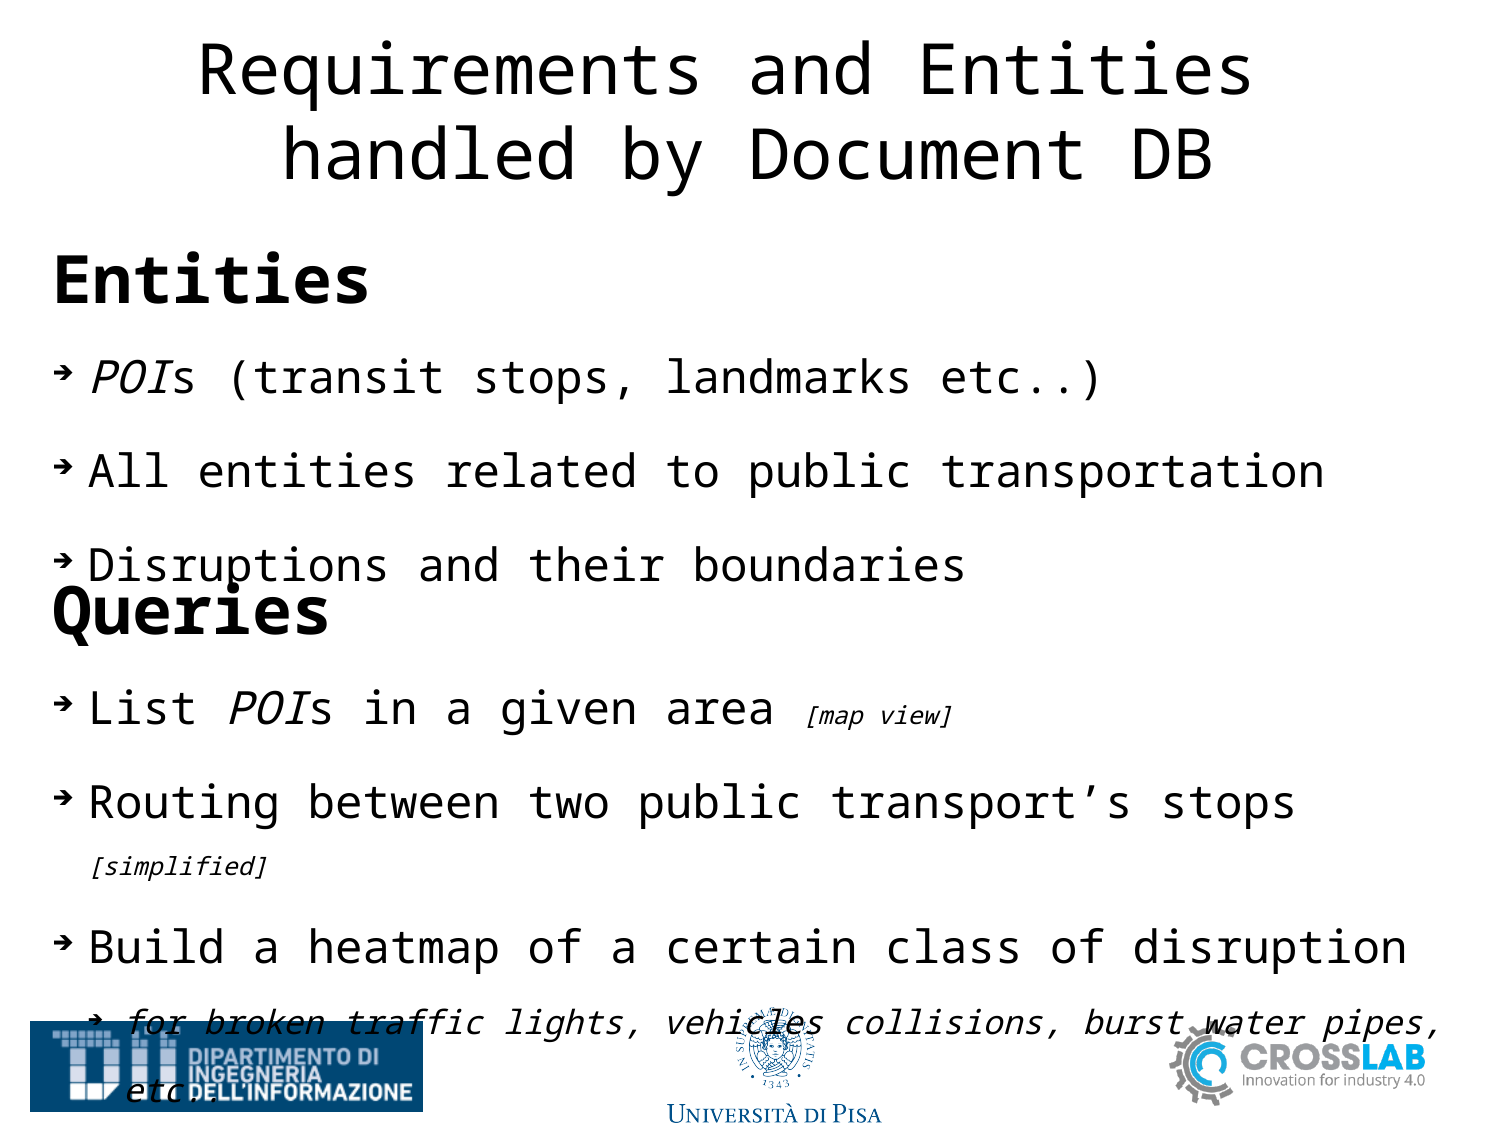

# Requirements and Entities handled by Document DB
Entities
POIs (transit stops, landmarks etc..)
All entities related to public transportation
Disruptions and their boundaries
Queries
List POIs in a given area [map view]
Routing between two public transport’s stops [simplified]
Build a heatmap of a certain class of disruption
for broken traffic lights, vehicles collisions, burst water pipes, etc..
Find the most common disruption in a given area